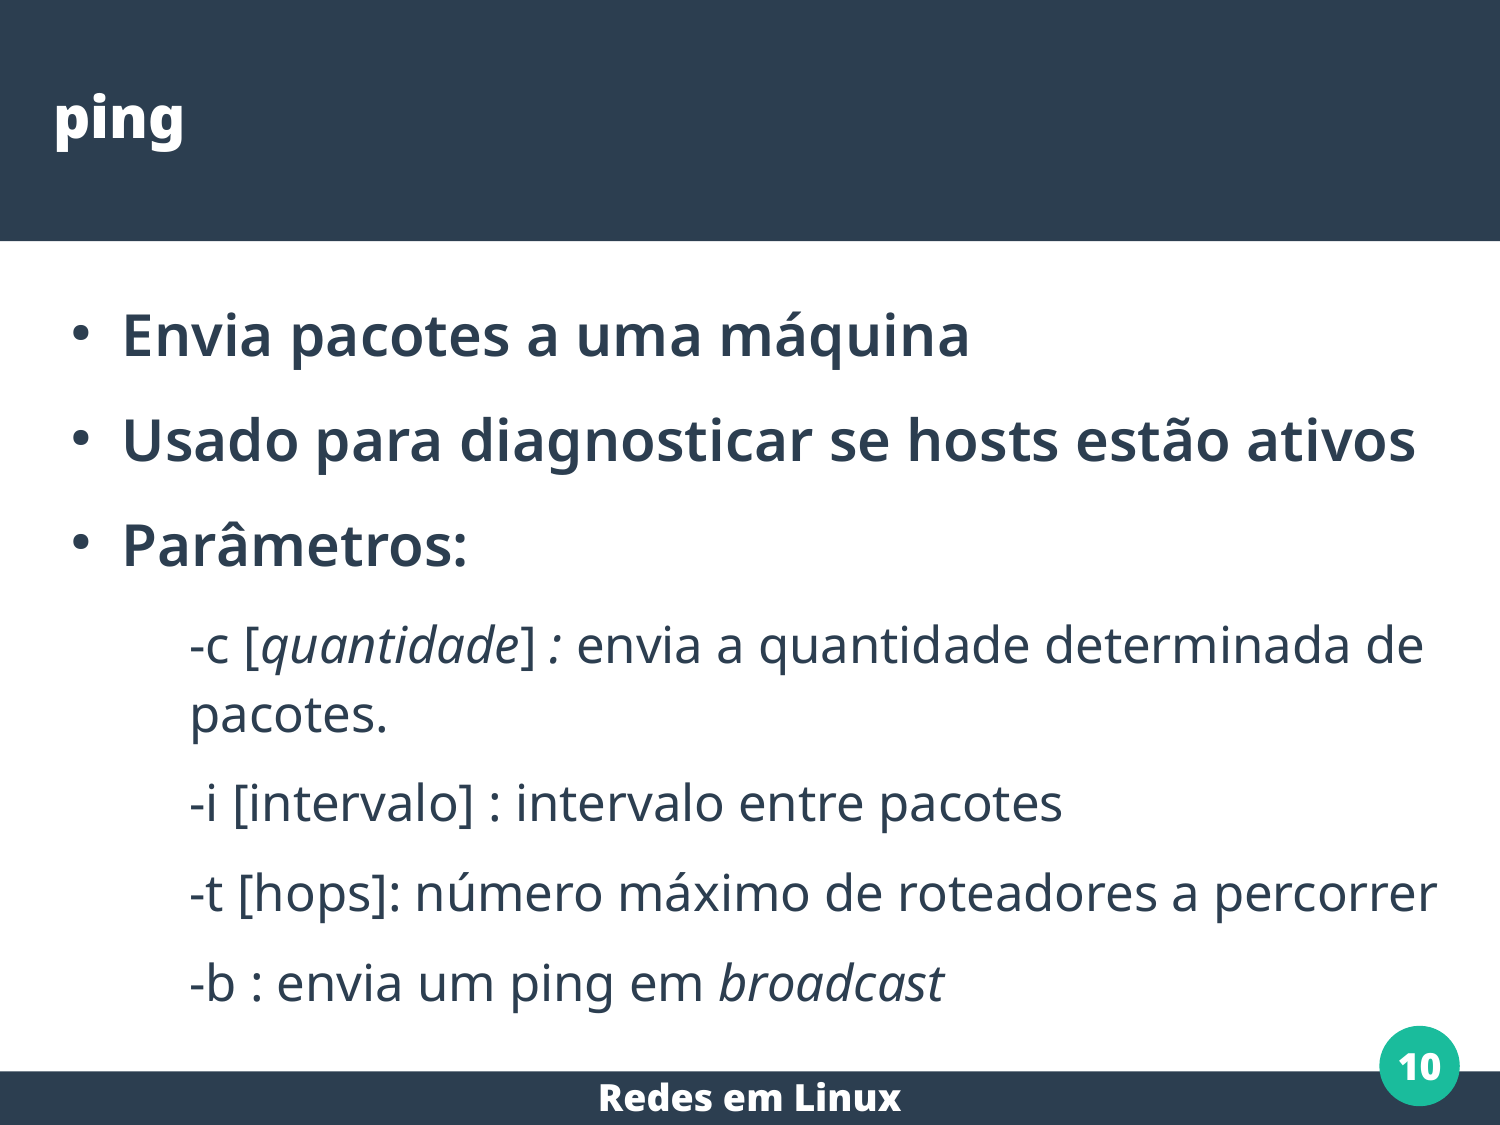

# ping
Envia pacotes a uma máquina
Usado para diagnosticar se hosts estão ativos
Parâmetros:
-c [quantidade] : envia a quantidade determinada de pacotes.
-i [intervalo] : intervalo entre pacotes
-t [hops]: número máximo de roteadores a percorrer
-b : envia um ping em broadcast
10
Redes em Linux